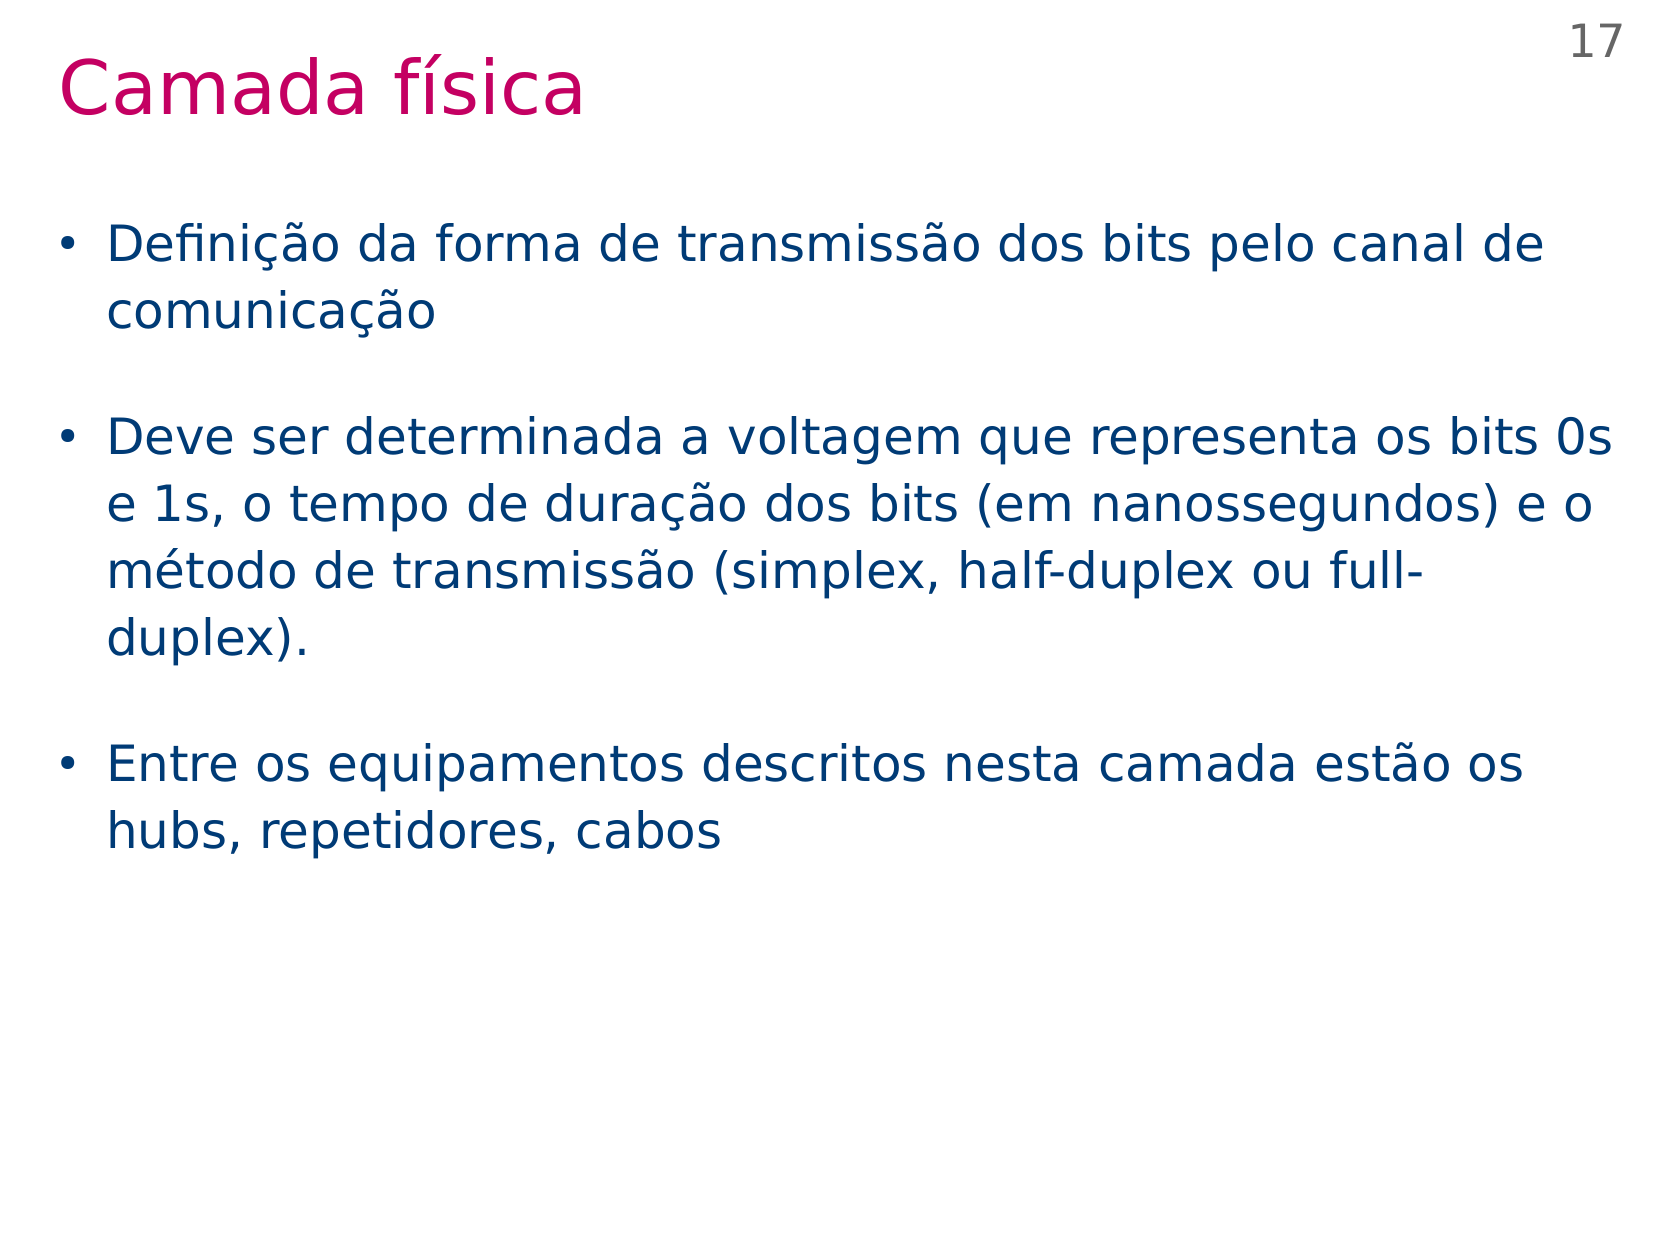

17
# Camada física
Definição da forma de transmissão dos bits pelo canal de comunicação
Deve ser determinada a voltagem que representa os bits 0s e 1s, o tempo de duração dos bits (em nanossegundos) e o método de transmissão (simplex, half-duplex ou full-duplex).
Entre os equipamentos descritos nesta camada estão os hubs, repetidores, cabos